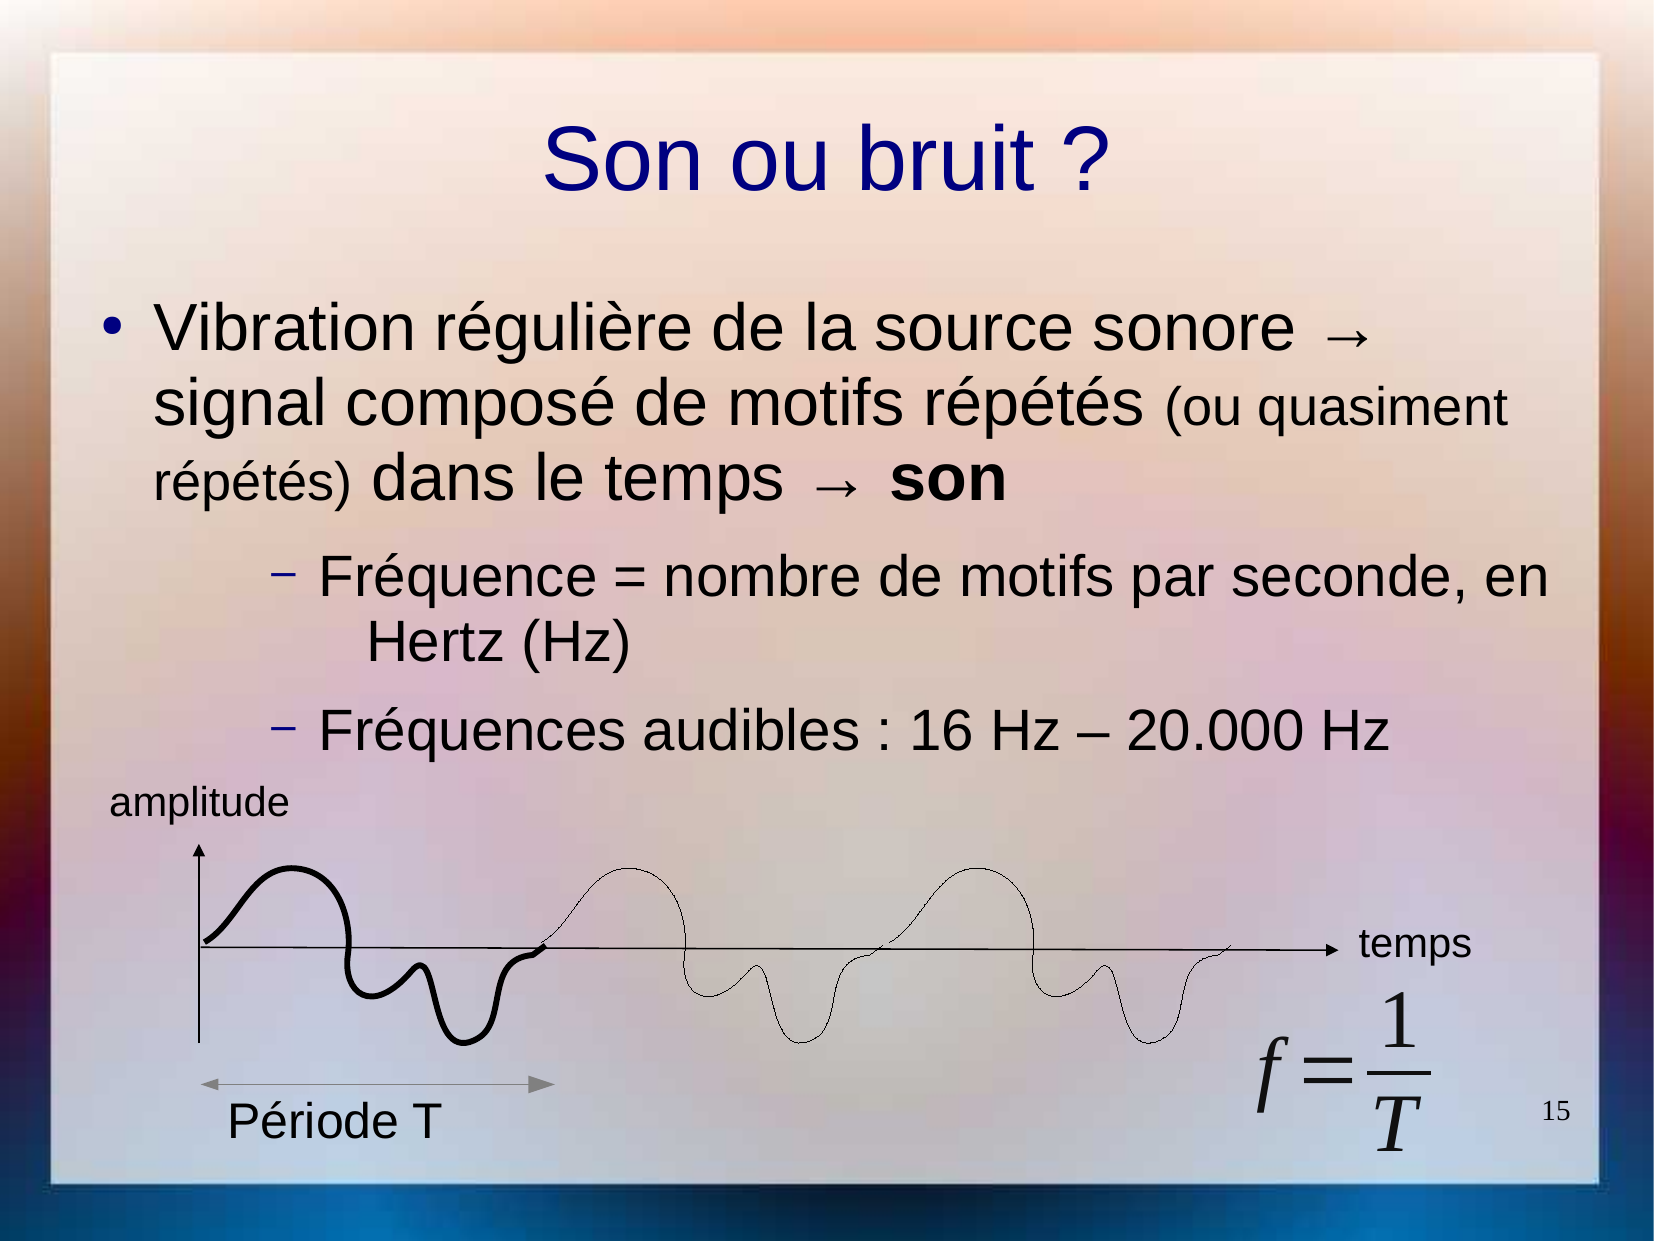

# Son ou bruit ?
Vibration régulière de la source sonore → signal composé de motifs répétés (ou quasiment répétés) dans le temps → son
Fréquence = nombre de motifs par seconde, en Hertz (Hz)
Fréquences audibles : 16 Hz – 20.000 Hz
amplitude
temps
Période T
15